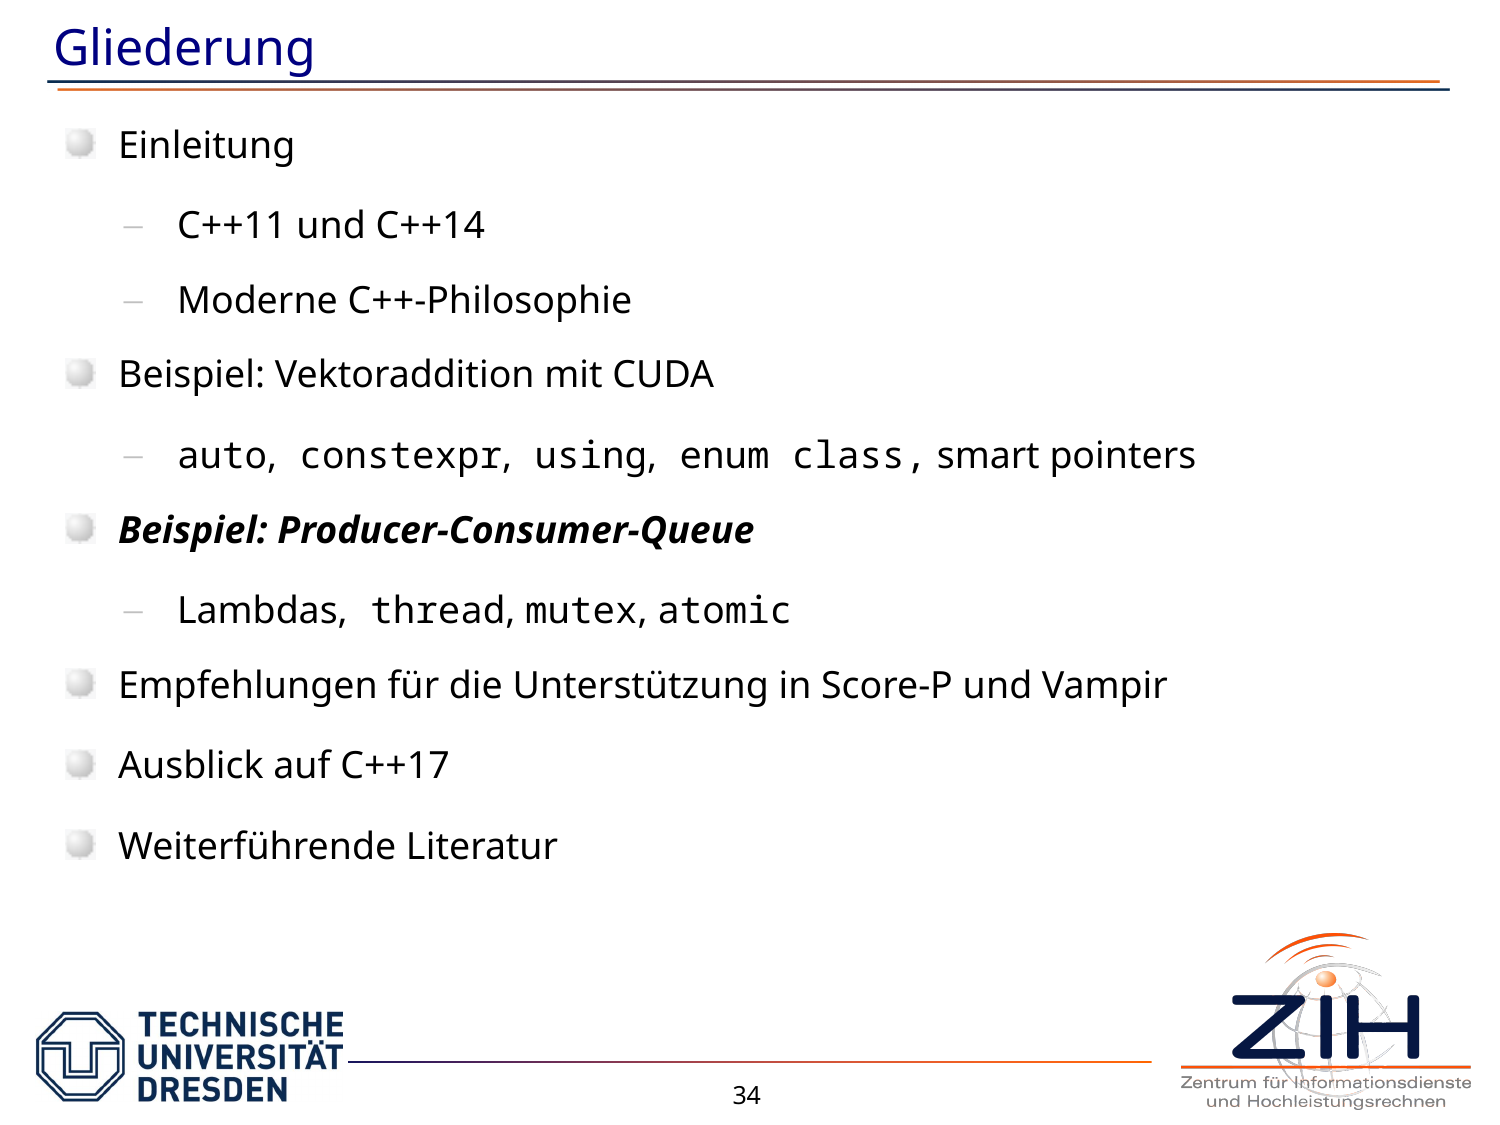

# Gliederung
Einleitung
C++11 und C++14
Moderne C++-Philosophie
Beispiel: Vektoraddition mit CUDA
auto, constexpr, using, enum class, smart pointers
Beispiel: Producer-Consumer-Queue
Lambdas, thread, mutex, atomic
Empfehlungen für die Unterstützung in Score-P und Vampir
Ausblick auf C++17
Weiterführende Literatur
34